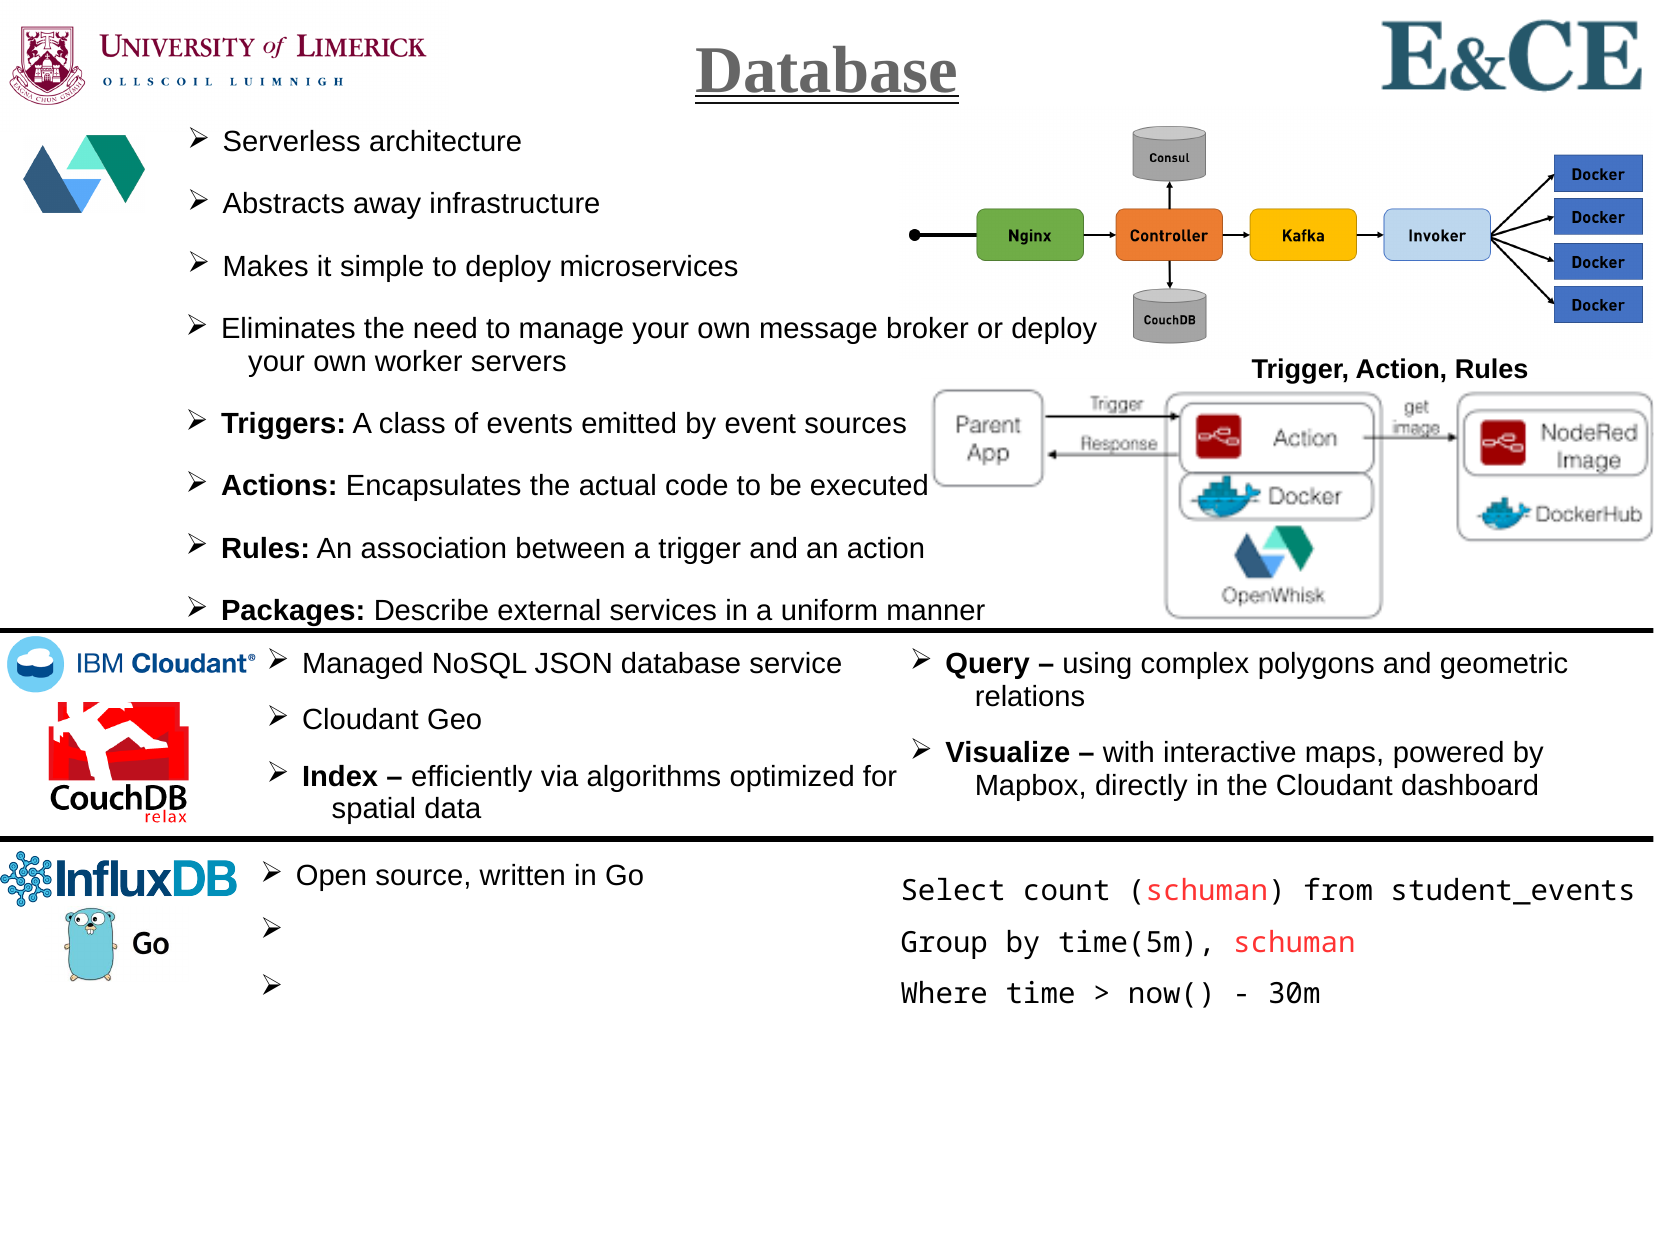

# Database
Serverless architecture
Abstracts away infrastructure
Makes it simple to deploy microservices
Eliminates the need to manage your own message broker or deploy your own worker servers
Triggers: A class of events emitted by event sources
Actions: Encapsulates the actual code to be executed
Rules: An association between a trigger and an action
Packages: Describe external services in a uniform manner
Trigger, Action, Rules
Managed NoSQL JSON database service
Cloudant Geo
Index – efficiently via algorithms optimized for spatial data
Query – using complex polygons and geometric relations
Visualize – with interactive maps, powered by Mapbox, directly in the Cloudant dashboard
Open source, written in Go
Select count (schuman) from student_events
Group by time(5m), schuman
Where time > now() - 30m